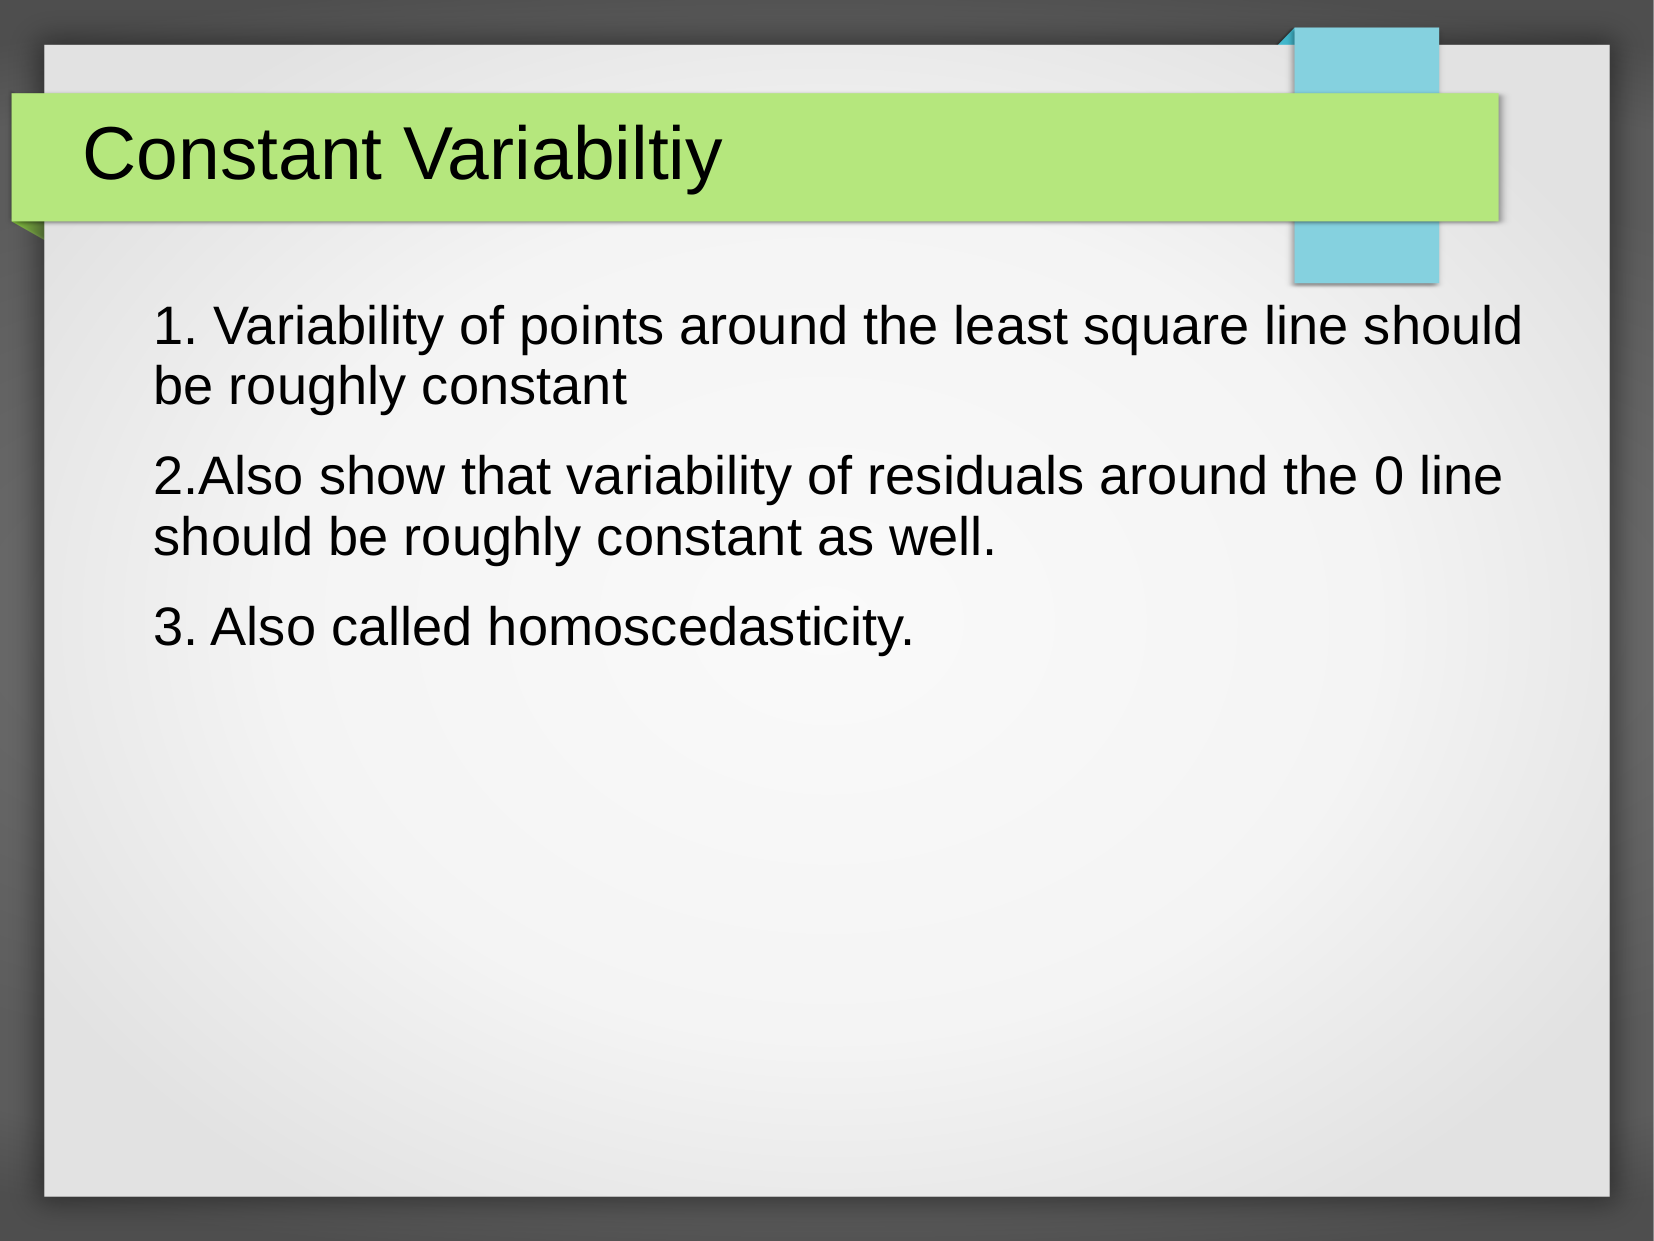

# Constant Variabiltiy
1. Variability of points around the least square line should be roughly constant
2.Also show that variability of residuals around the 0 line should be roughly constant as well.
3. Also called homoscedasticity.